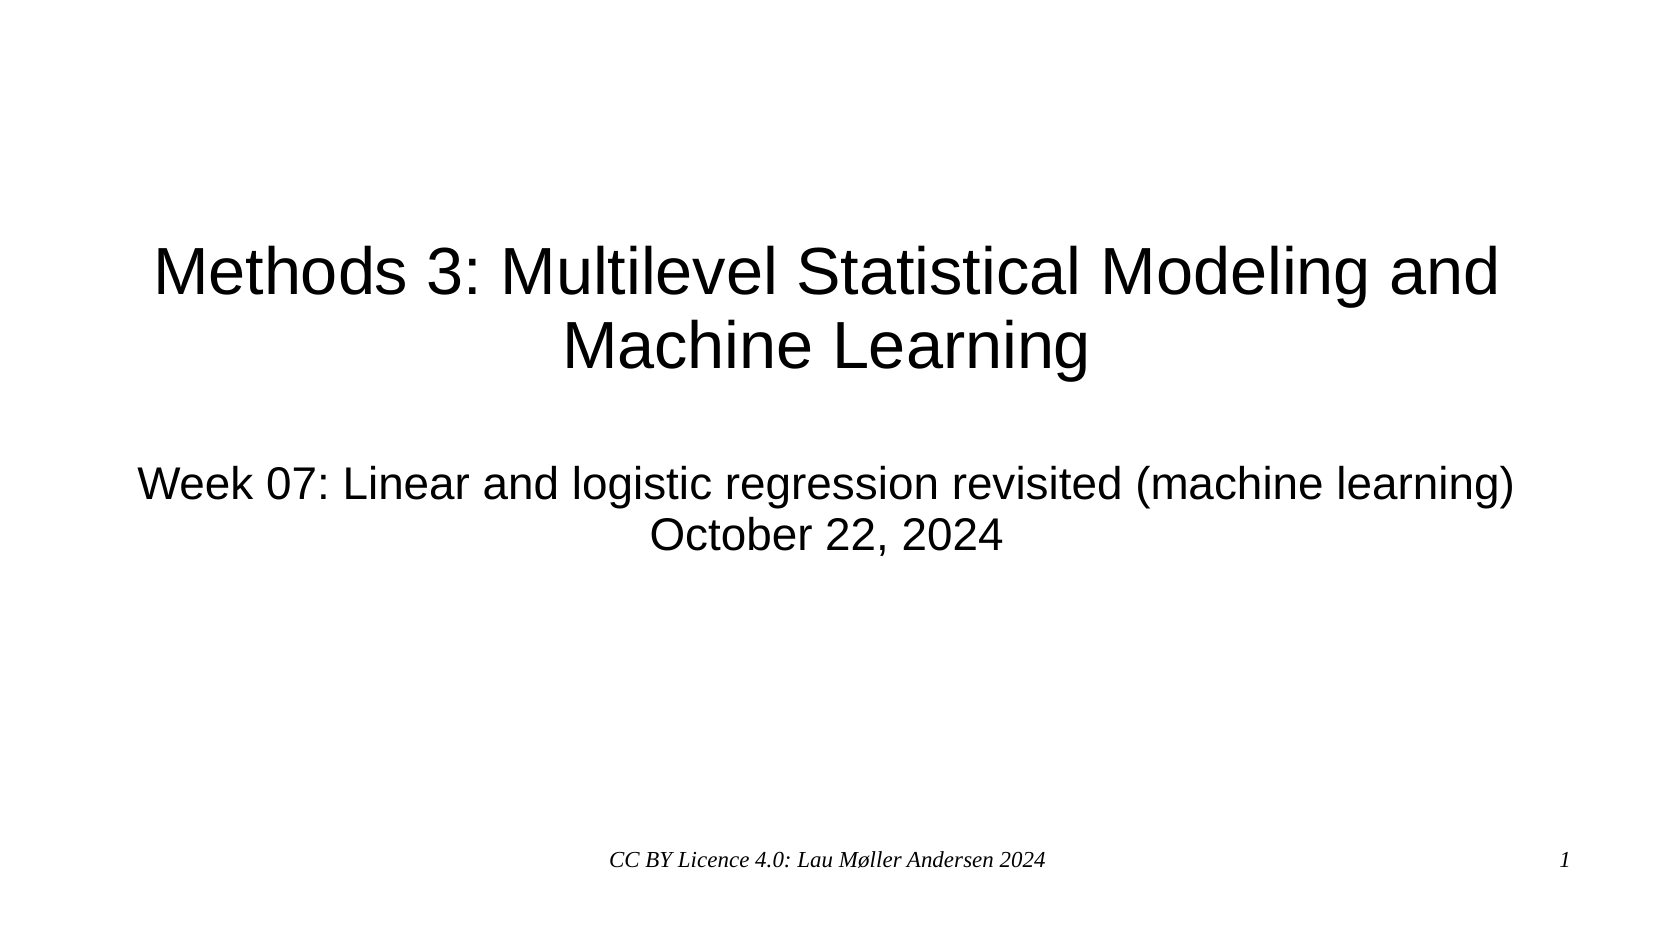

# Methods 3: Multilevel Statistical Modeling and Machine Learning
Week 07: Linear and logistic regression revisited (machine learning) October 22, 2024
CC BY Licence 4.0: Lau Møller Andersen 2024
1